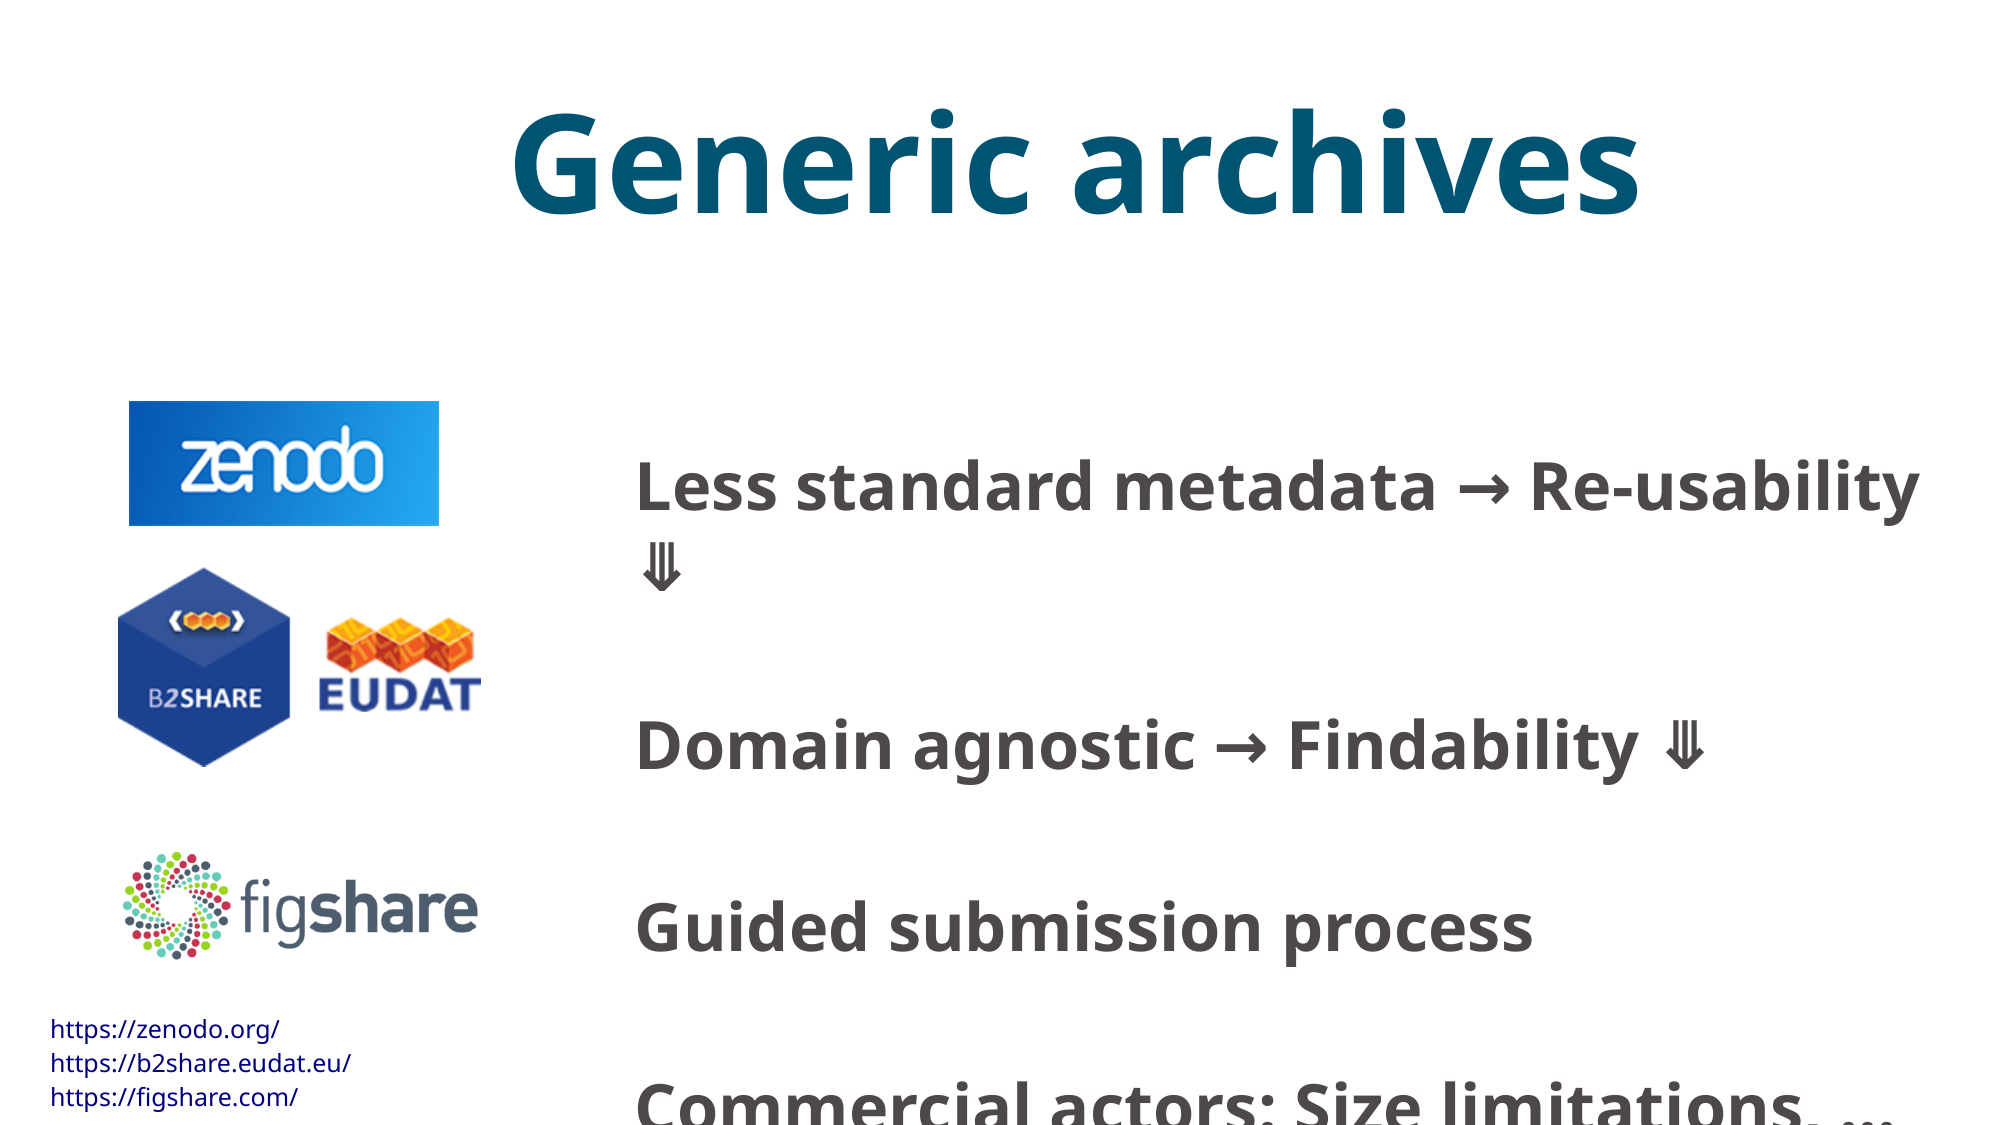

Generic archives
Less standard metadata → Re-usability ⤋
Domain agnostic → Findability ⤋
Guided submission process
Commercial actors: Size limitations, ...
https://zenodo.org/
https://b2share.eudat.eu/
https://figshare.com/